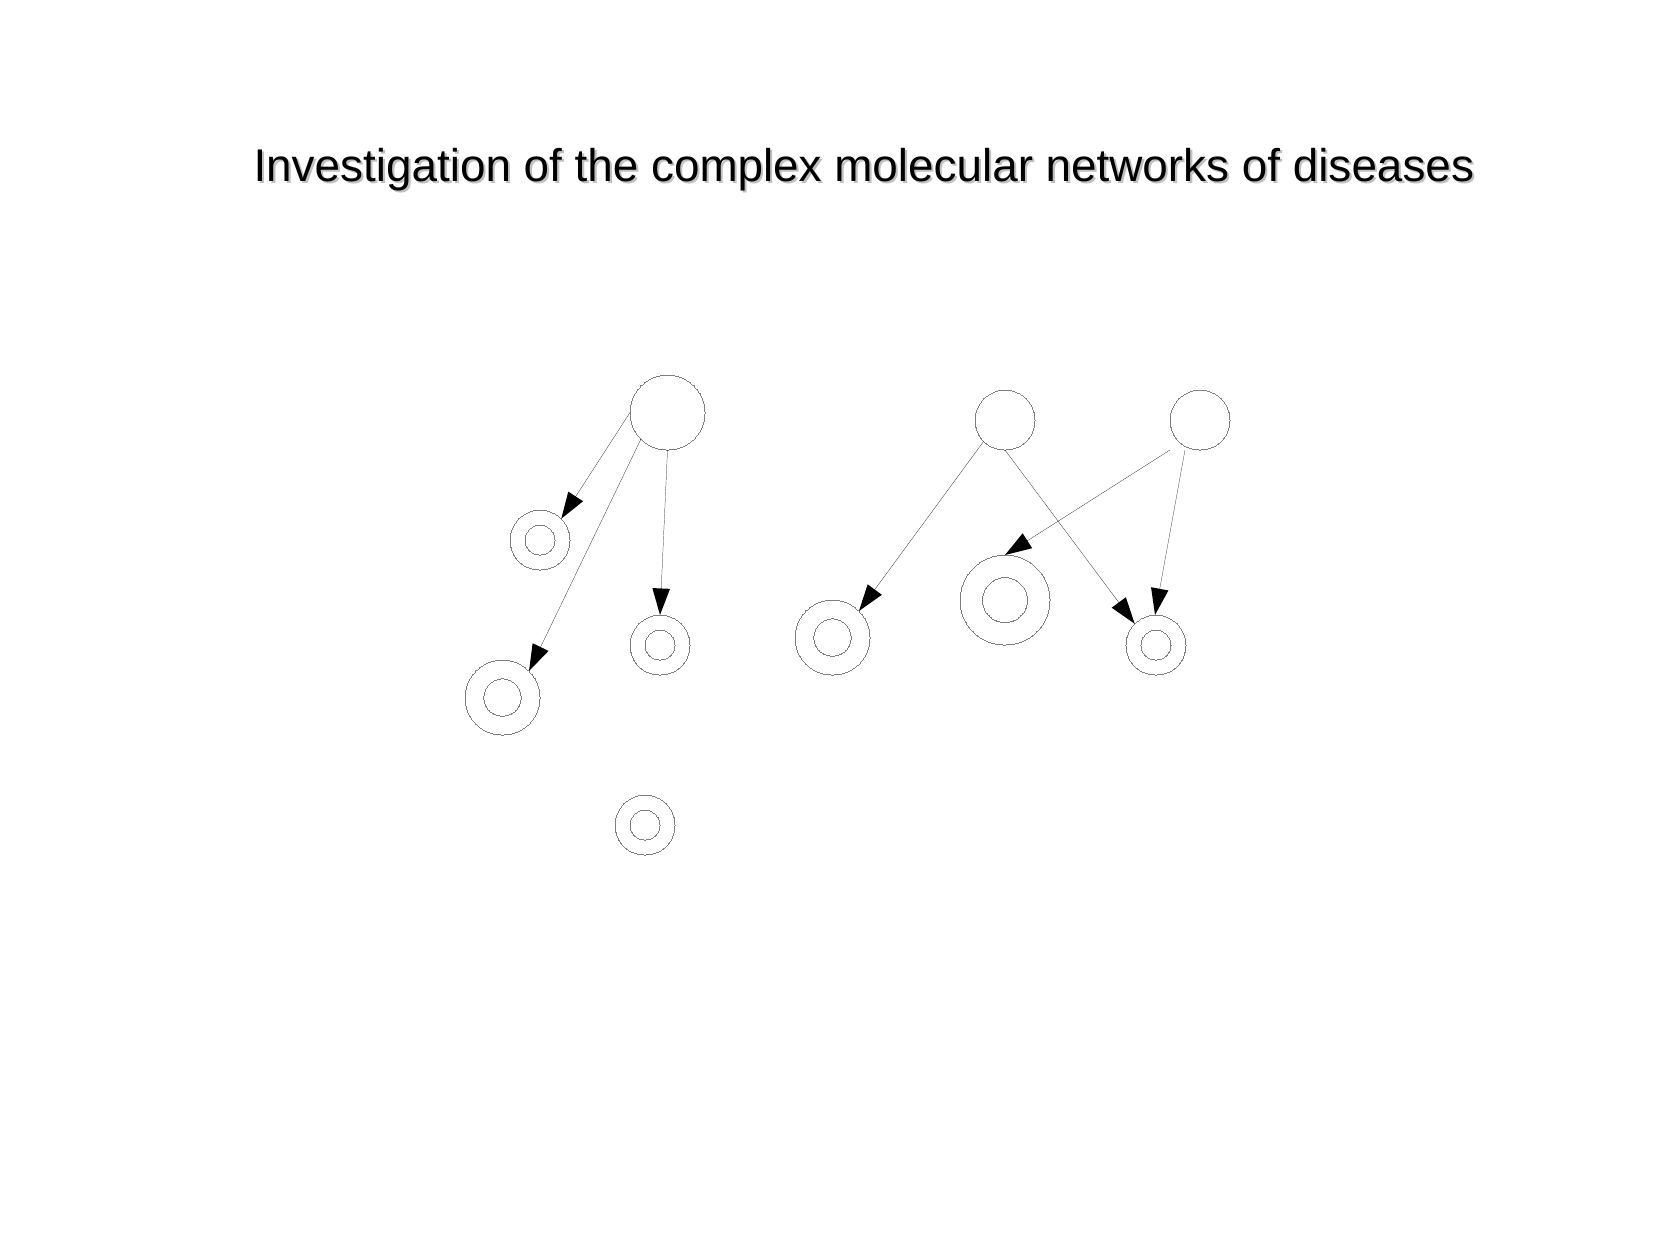

# Investigation of the complex molecular networks of diseases